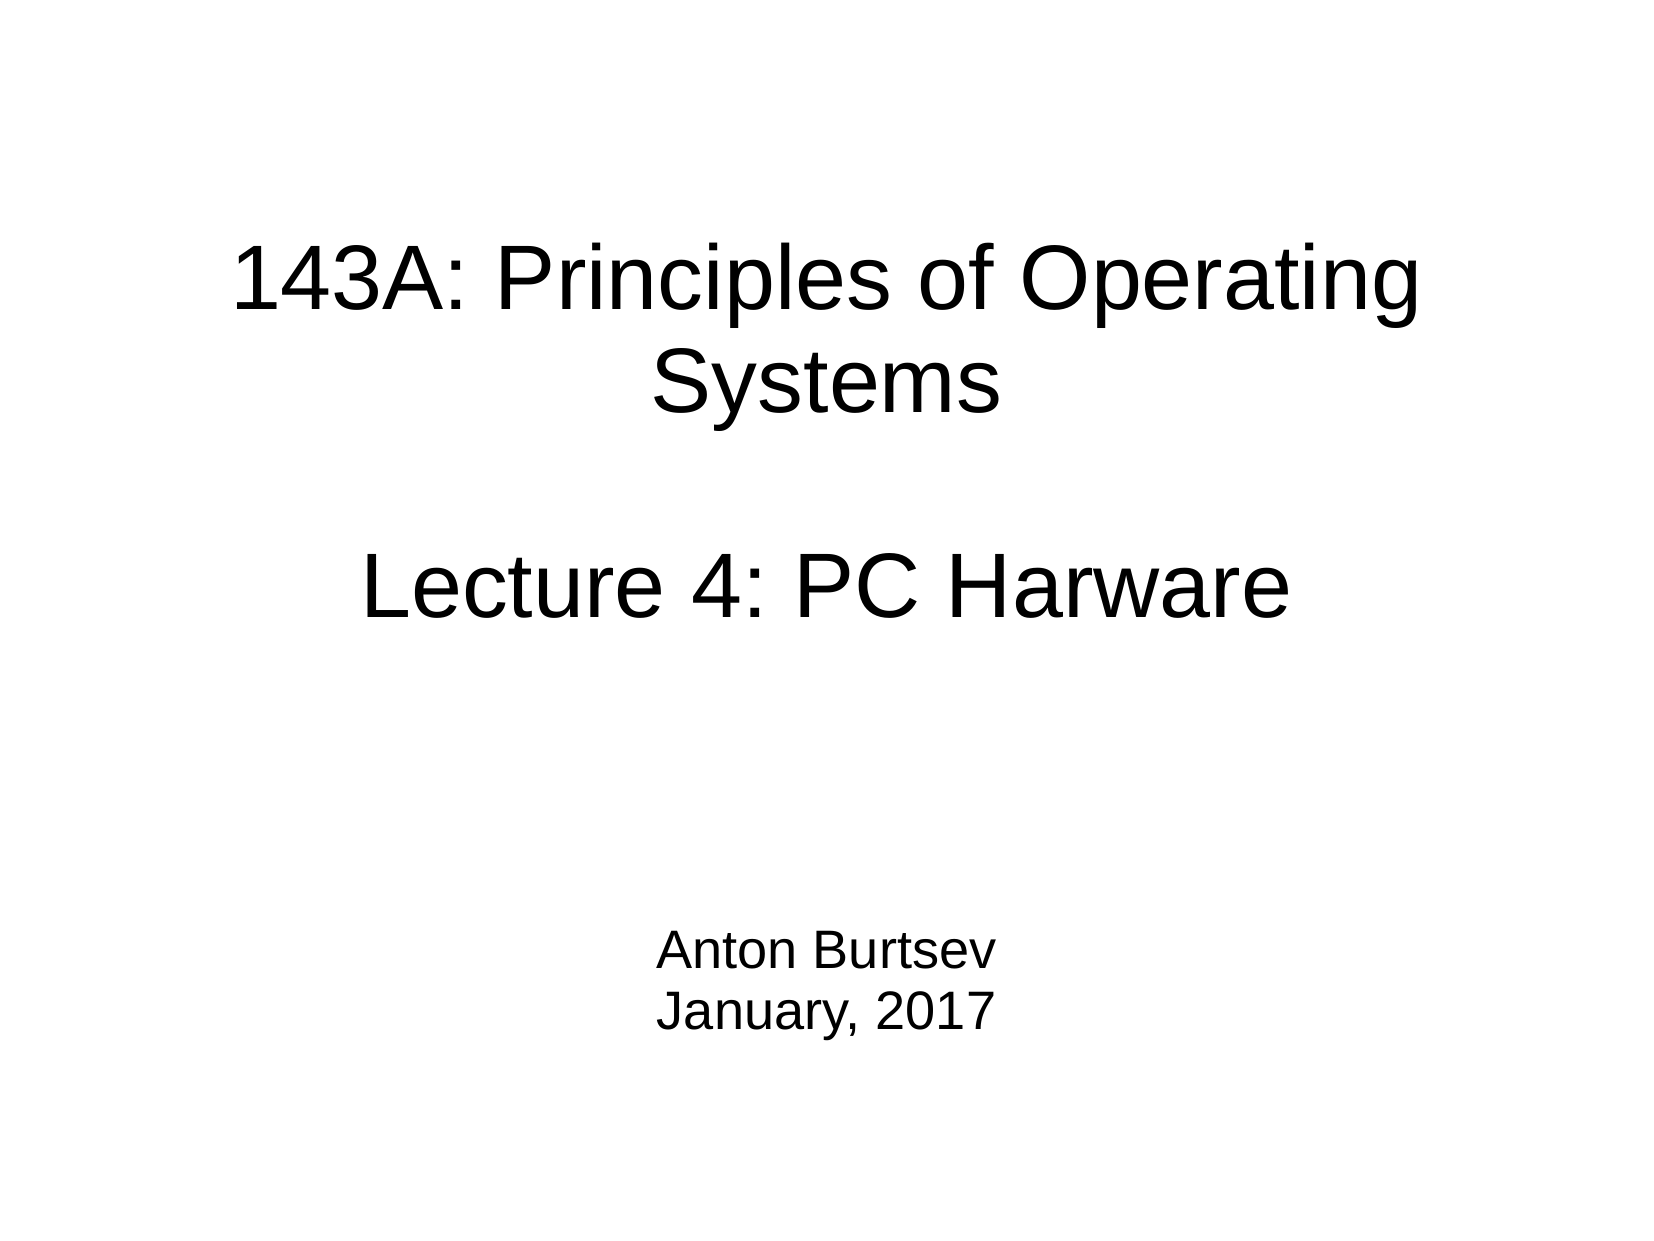

# 143A: Principles of Operating Systems Lecture 4: PC Harware
Anton Burtsev
January, 2017